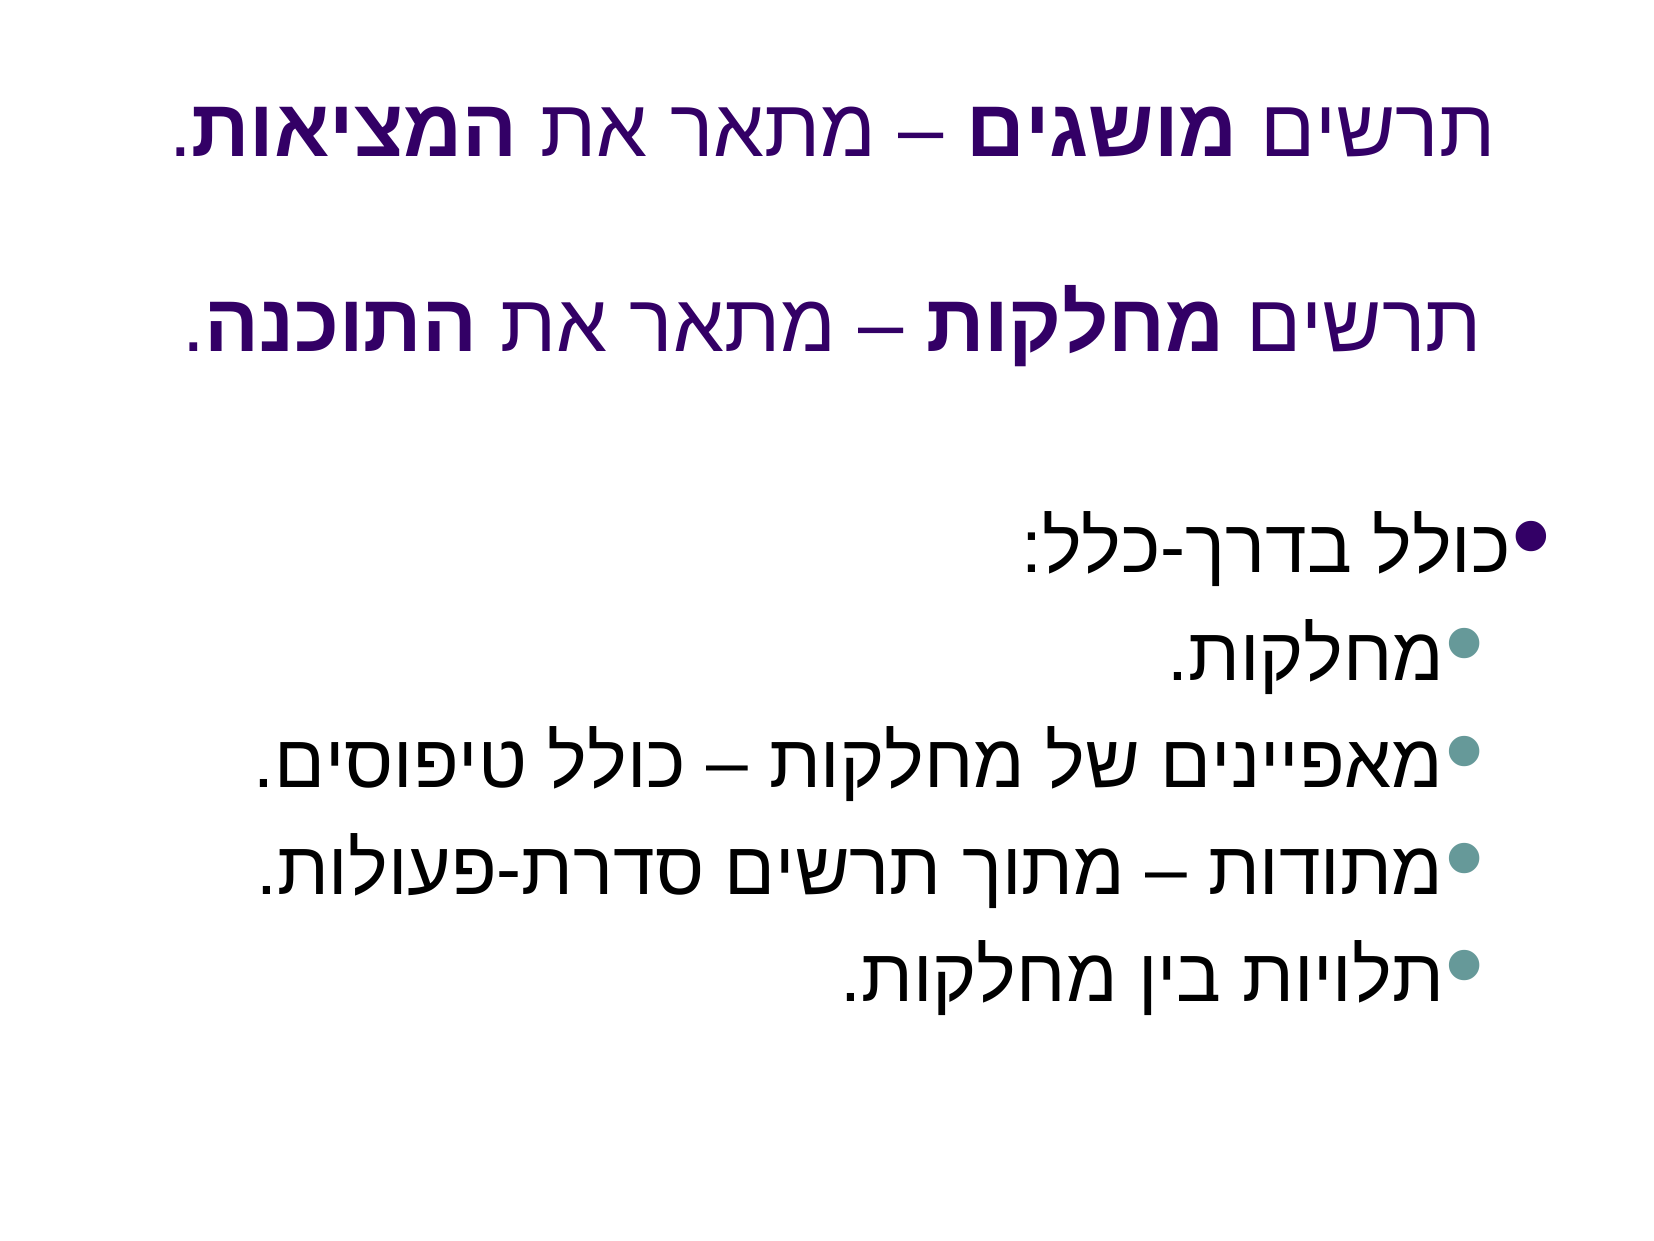

# תרשים מושגים – מתאר את המציאות. תרשים מחלקות – מתאר את התוכנה.
כולל בדרך-כלל:
מחלקות.
מאפיינים של מחלקות – כולל טיפוסים.
מתודות – מתוך תרשים סדרת-פעולות.
תלויות בין מחלקות.